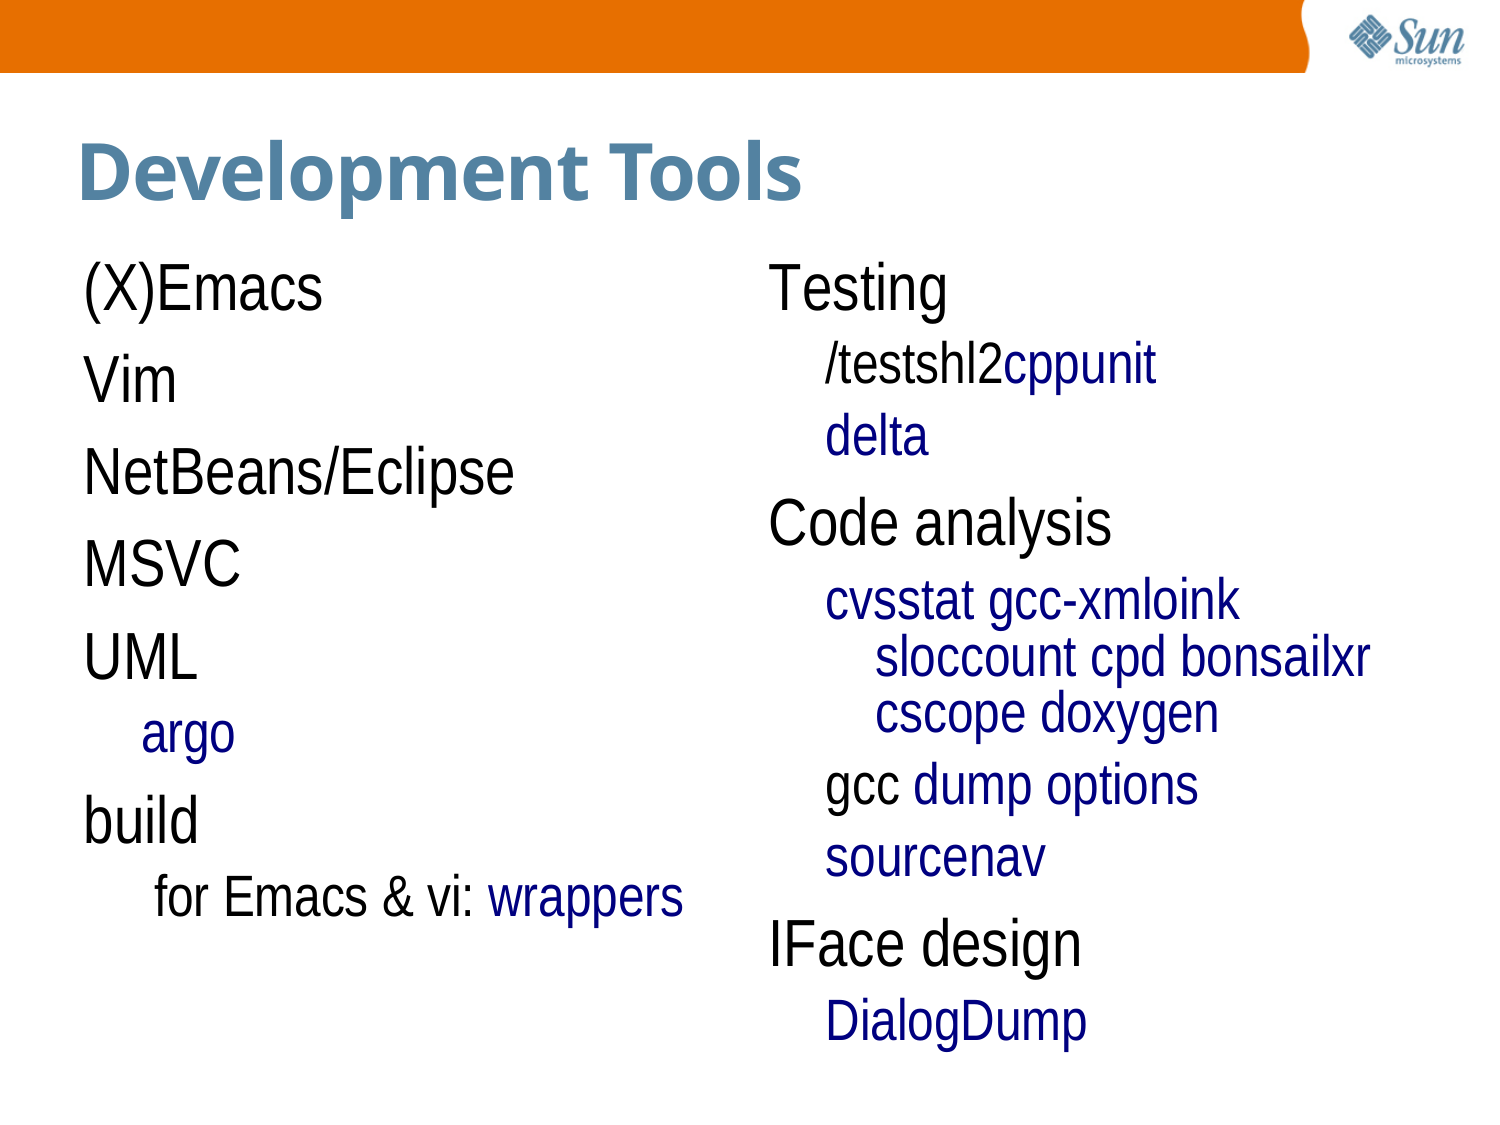

# Development Tools
(X)Emacs
Vim
NetBeans/Eclipse
MSVC
UML
argo
build
 for Emacs & vi: wrappers
Testing
/testshl2cppunit
delta
Code analysis
cvsstat gcc-xmloinksloccount cpd bonsailxr cscope doxygen
gcc dump options
sourcenav
IFace design
DialogDump